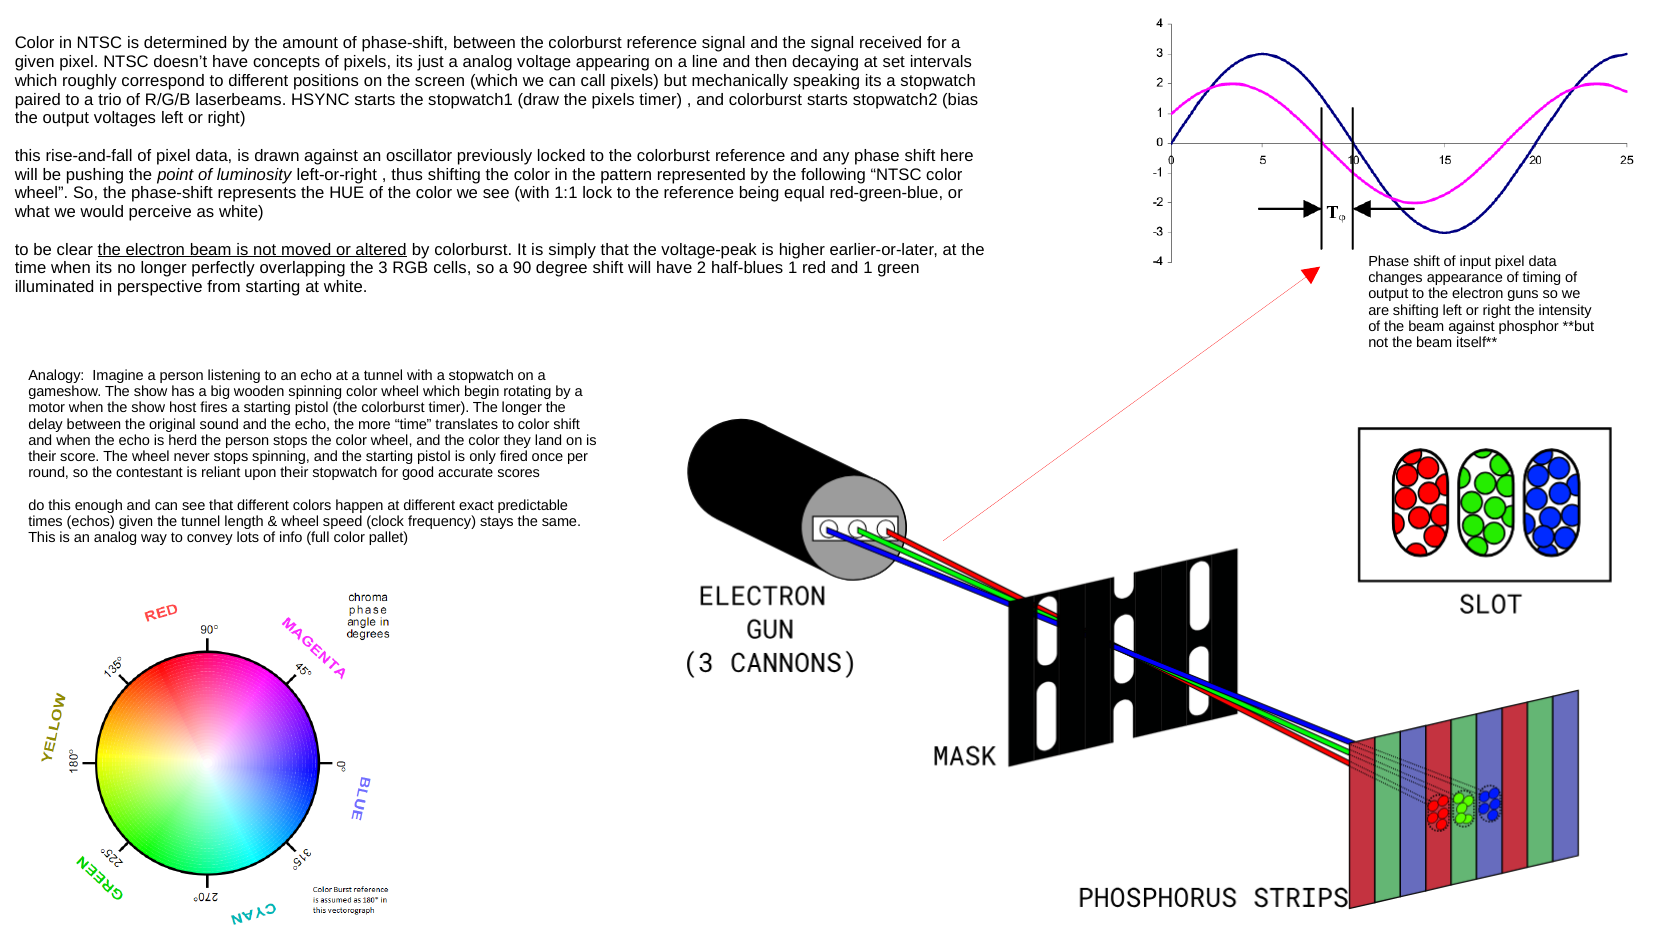

Color in NTSC is determined by the amount of phase-shift, between the colorburst reference signal and the signal received for a given pixel. NTSC doesn’t have concepts of pixels, its just a analog voltage appearing on a line and then decaying at set intervals which roughly correspond to different positions on the screen (which we can call pixels) but mechanically speaking its a stopwatch paired to a trio of R/G/B laserbeams. HSYNC starts the stopwatch1 (draw the pixels timer) , and colorburst starts stopwatch2 (bias the output voltages left or right)
this rise-and-fall of pixel data, is drawn against an oscillator previously locked to the colorburst reference and any phase shift here will be pushing the point of luminosity left-or-right , thus shifting the color in the pattern represented by the following “NTSC color wheel”. So, the phase-shift represents the HUE of the color we see (with 1:1 lock to the reference being equal red-green-blue, or what we would perceive as white)
to be clear the electron beam is not moved or altered by colorburst. It is simply that the voltage-peak is higher earlier-or-later, at the time when its no longer perfectly overlapping the 3 RGB cells, so a 90 degree shift will have 2 half-blues 1 red and 1 green illuminated in perspective from starting at white.
Phase shift of input pixel data changes appearance of timing of output to the electron guns so we are shifting left or right the intensity of the beam against phosphor **but not the beam itself**
Analogy: Imagine a person listening to an echo at a tunnel with a stopwatch on a gameshow. The show has a big wooden spinning color wheel which begin rotating by a motor when the show host fires a starting pistol (the colorburst timer). The longer the delay between the original sound and the echo, the more “time” translates to color shift and when the echo is herd the person stops the color wheel, and the color they land on is their score. The wheel never stops spinning, and the starting pistol is only fired once per round, so the contestant is reliant upon their stopwatch for good accurate scores
do this enough and can see that different colors happen at different exact predictable times (echos) given the tunnel length & wheel speed (clock frequency) stays the same. This is an analog way to convey lots of info (full color pallet)